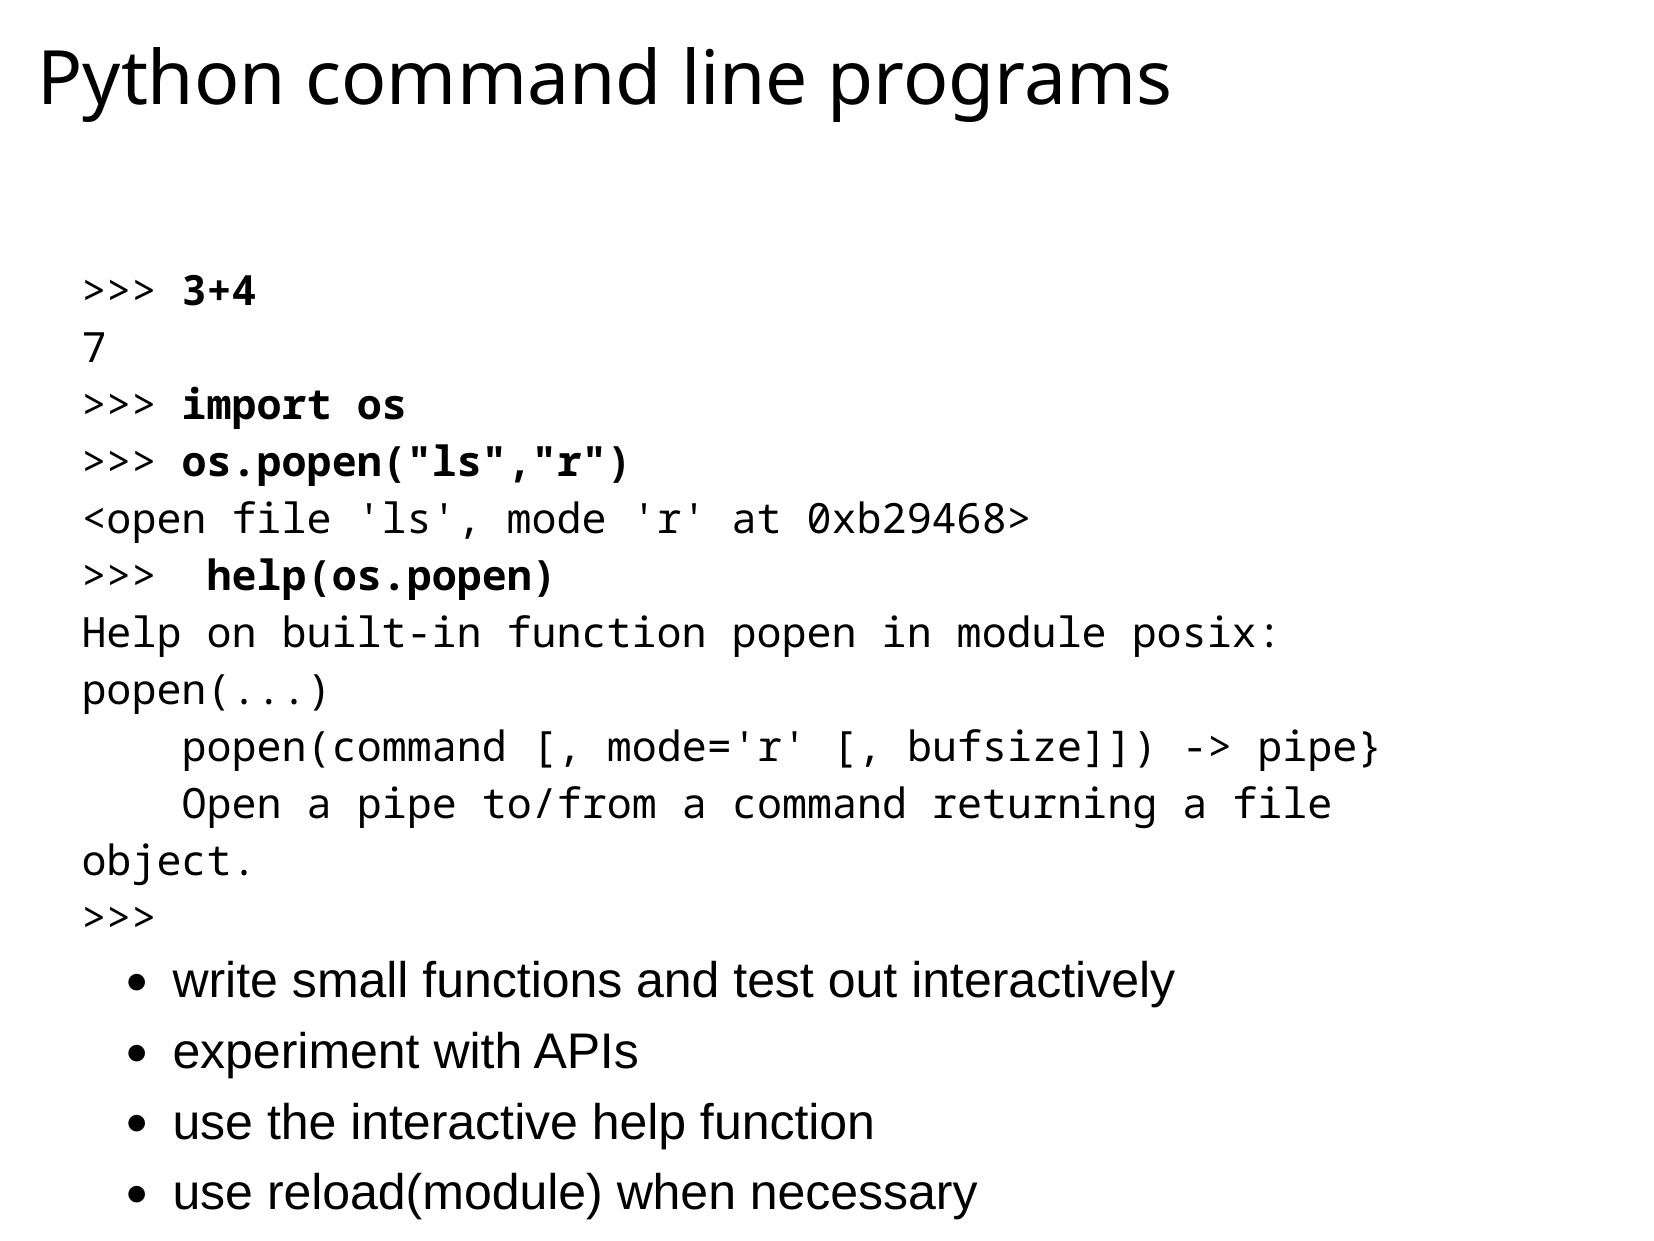

# Python command line programs
>>> 3+4
7
>>> import os
>>> os.popen("ls","r")
<open file 'ls', mode 'r' at 0xb29468>
>>> help(os.popen)
Help on built-in function popen in module posix: popen(...)
 popen(command [, mode='r' [, bufsize]]) -> pipe}
 Open a pipe to/from a command returning a file object.
>>>
write small functions and test out interactively
experiment with APIs
use the interactive help function
use reload(module) when necessary